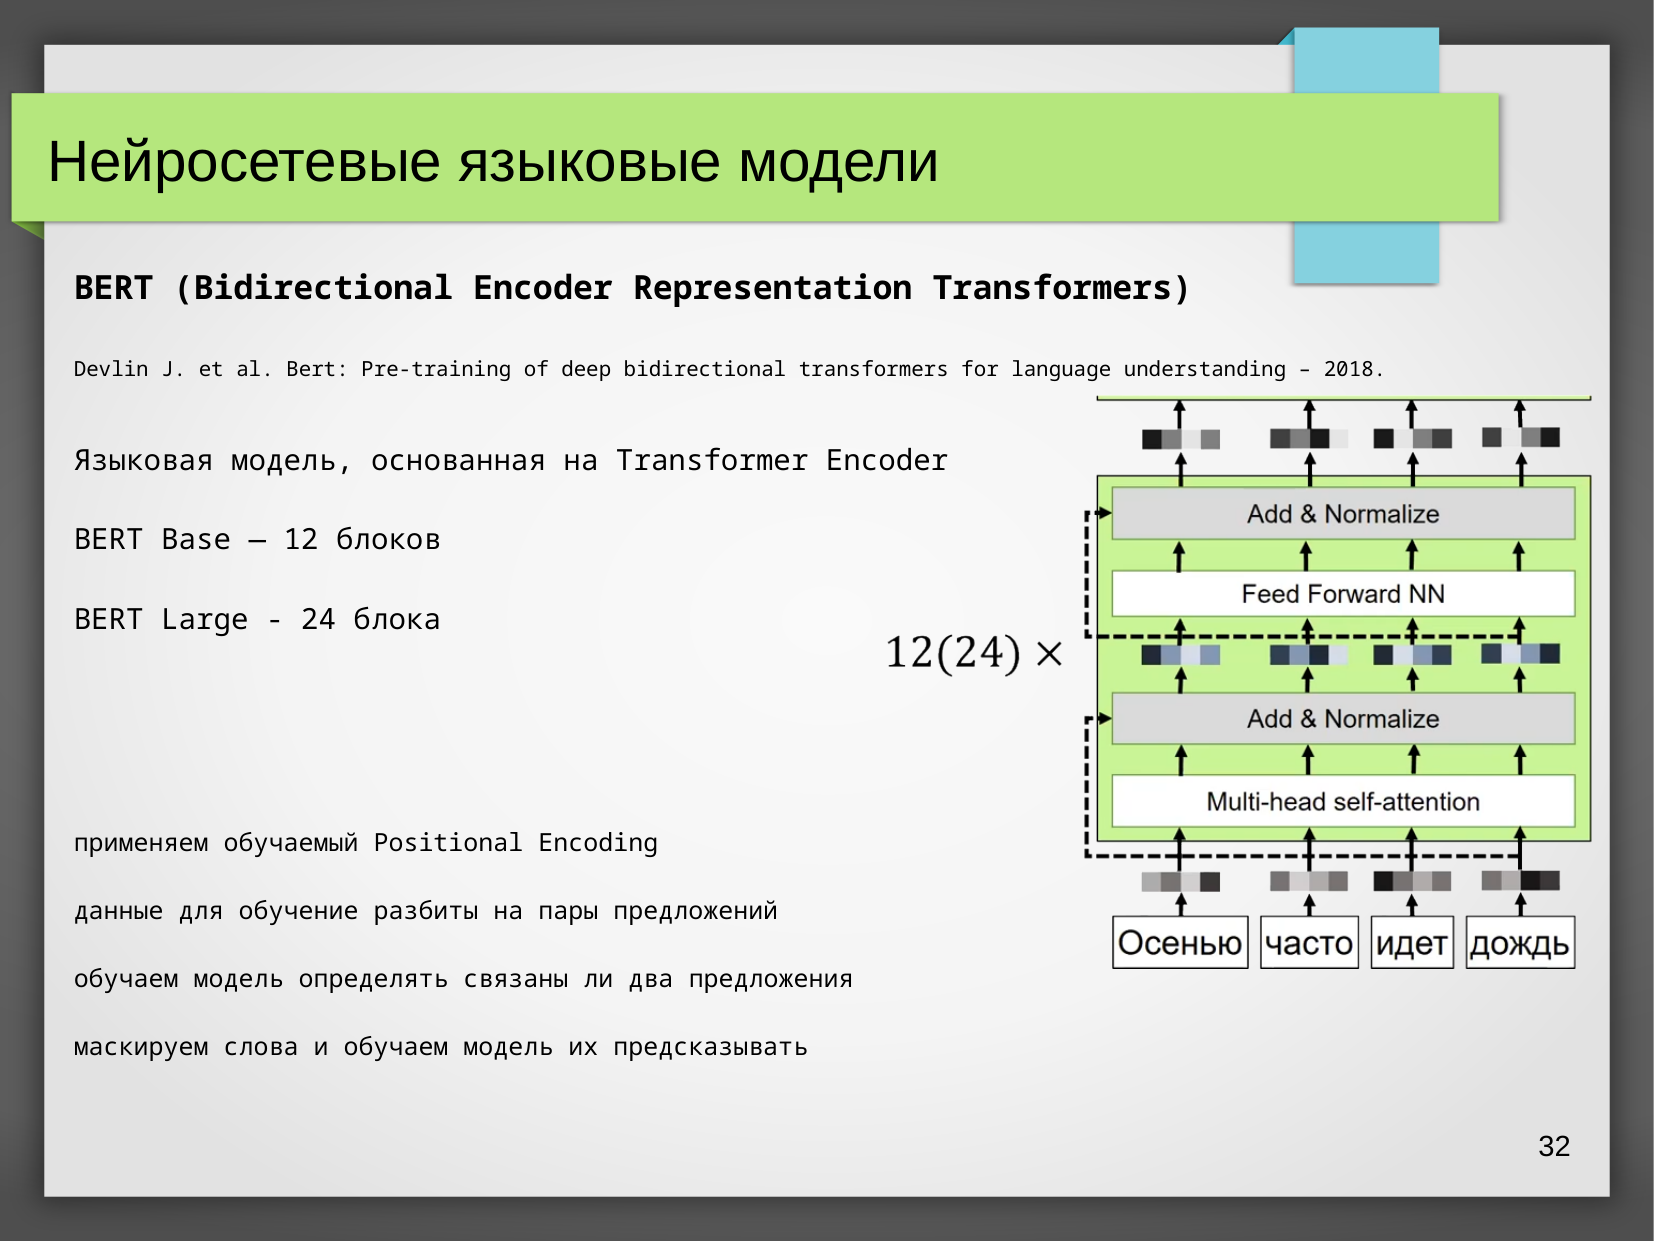

# Нейросетевые языковые модели
BERT (Bidirectional Encoder Representation Transformers)
Devlin J. et al. Bert: Pre-training of deep bidirectional transformers for language understanding – 2018.
Языковая модель, основанная на Transformer Encoder
BERT Base — 12 блоков
BERT Large - 24 блока
применяем обучаемый Positional Encoding
данные для обучение разбиты на пары предложений
обучаем модель определять связаны ли два предложения
маскируем слова и обучаем модель их предсказывать
32